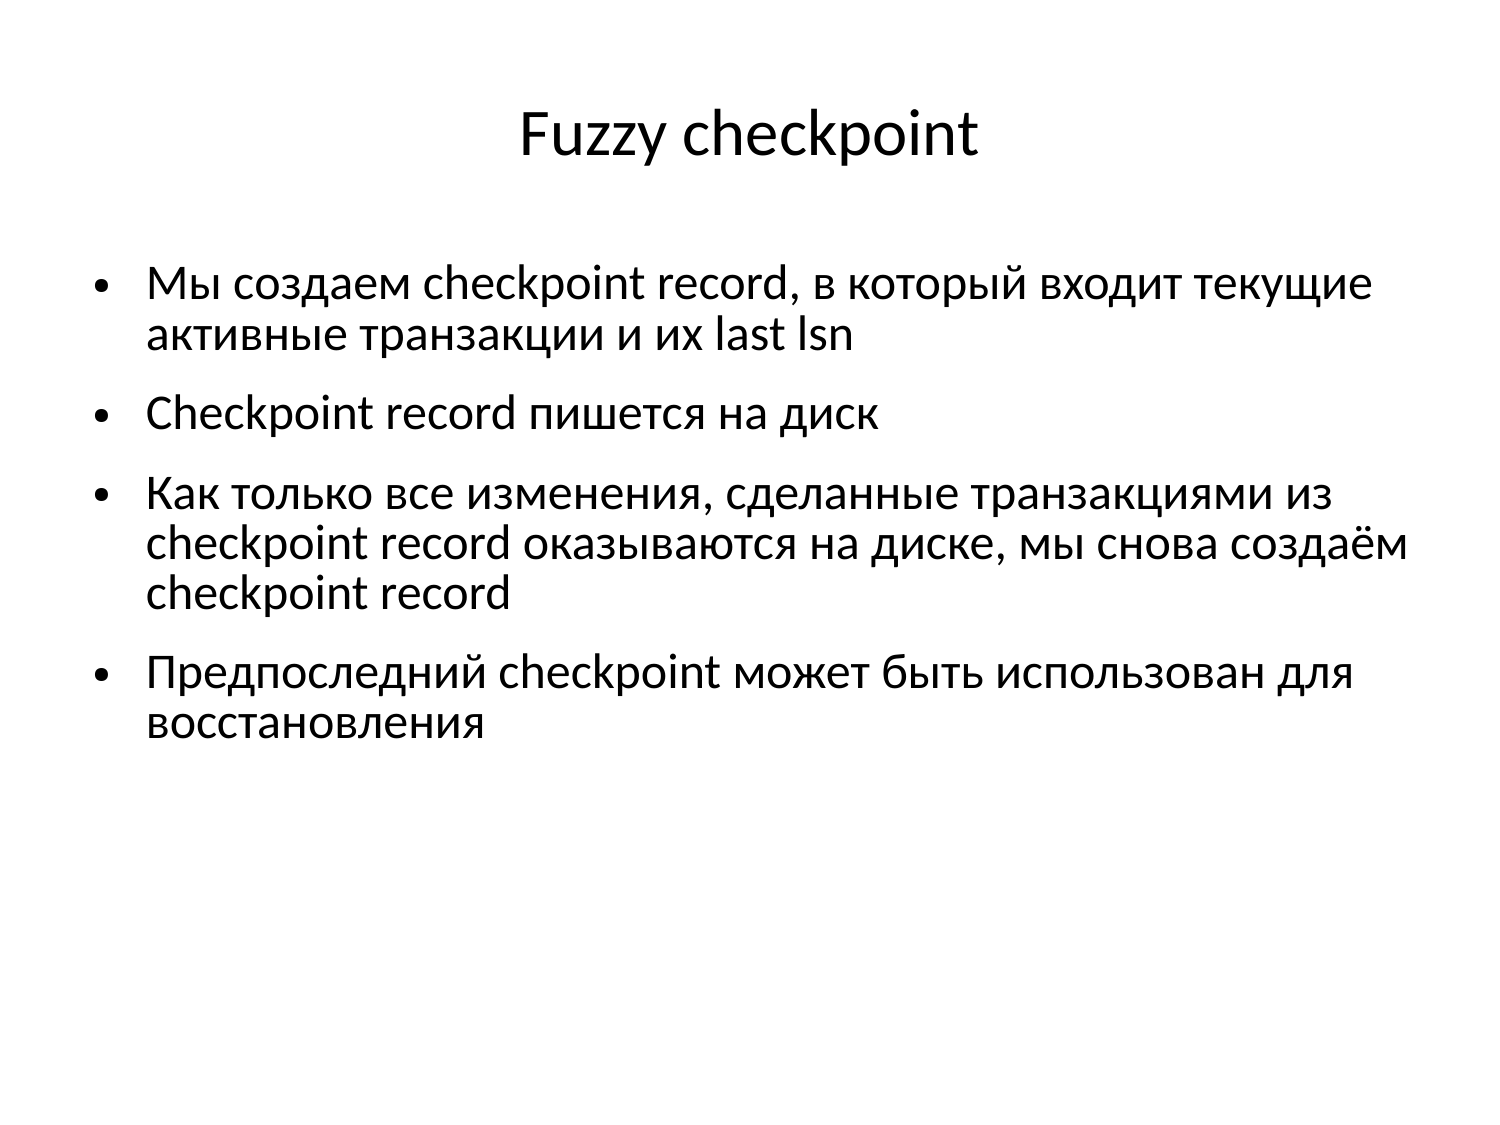

# Fuzzy checkpoint
Мы создаем checkpoint record, в который входит текущие активные транзакции и их last lsn
Checkpoint record пишется на диск
Как только все изменения, сделанные транзакциями из checkpoint record оказываются на диске, мы снова создаём checkpoint record
Предпоследний checkpoint может быть использован для восстановления